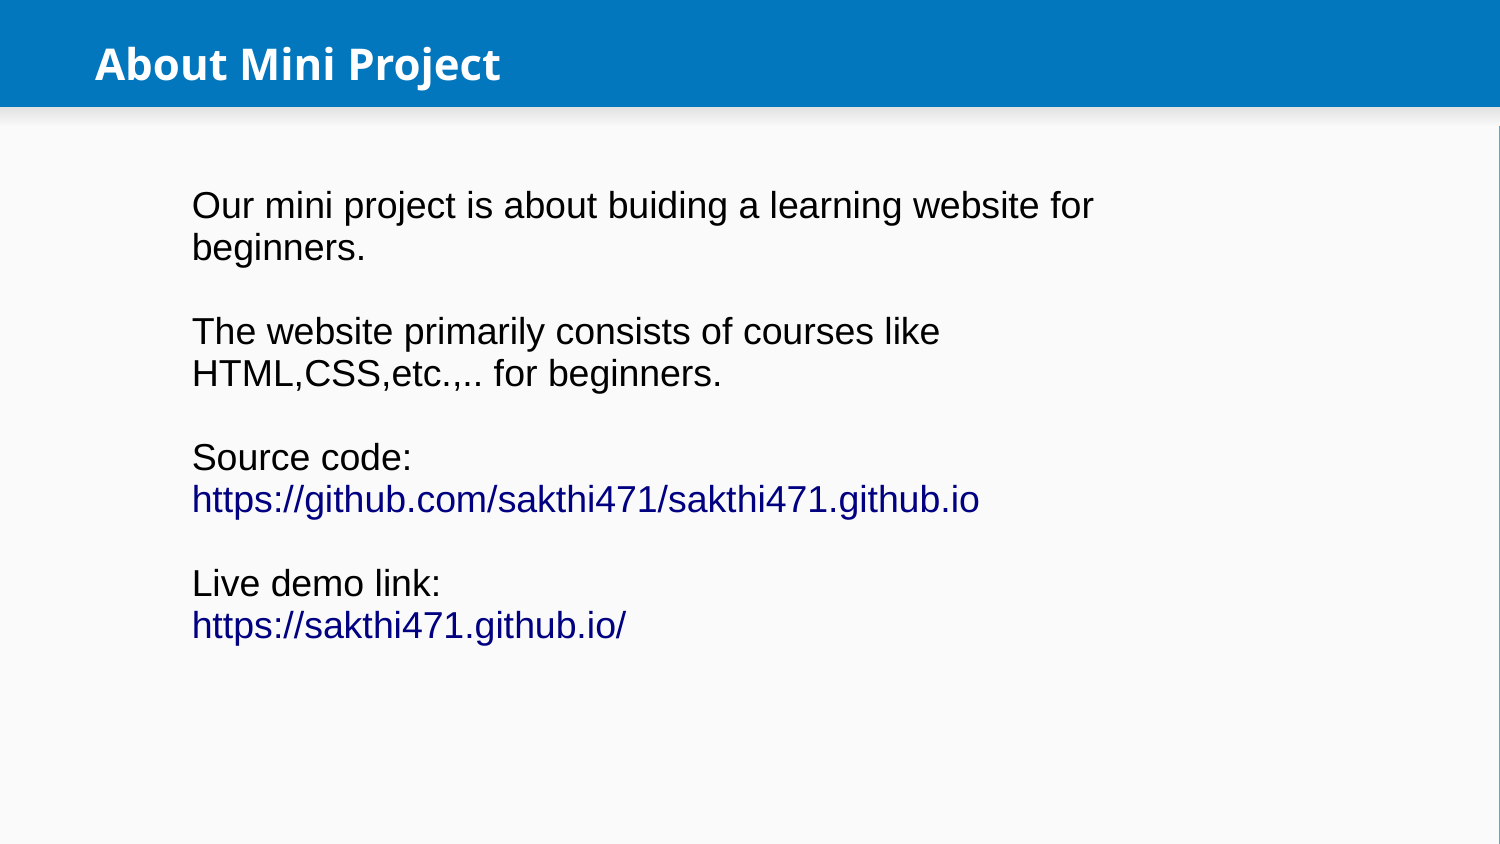

About Mini Project
Our mini project is about buiding a learning website for beginners.
The website primarily consists of courses like HTML,CSS,etc.,.. for beginners.
Source code:
https://github.com/sakthi471/sakthi471.github.io
Live demo link:
https://sakthi471.github.io/